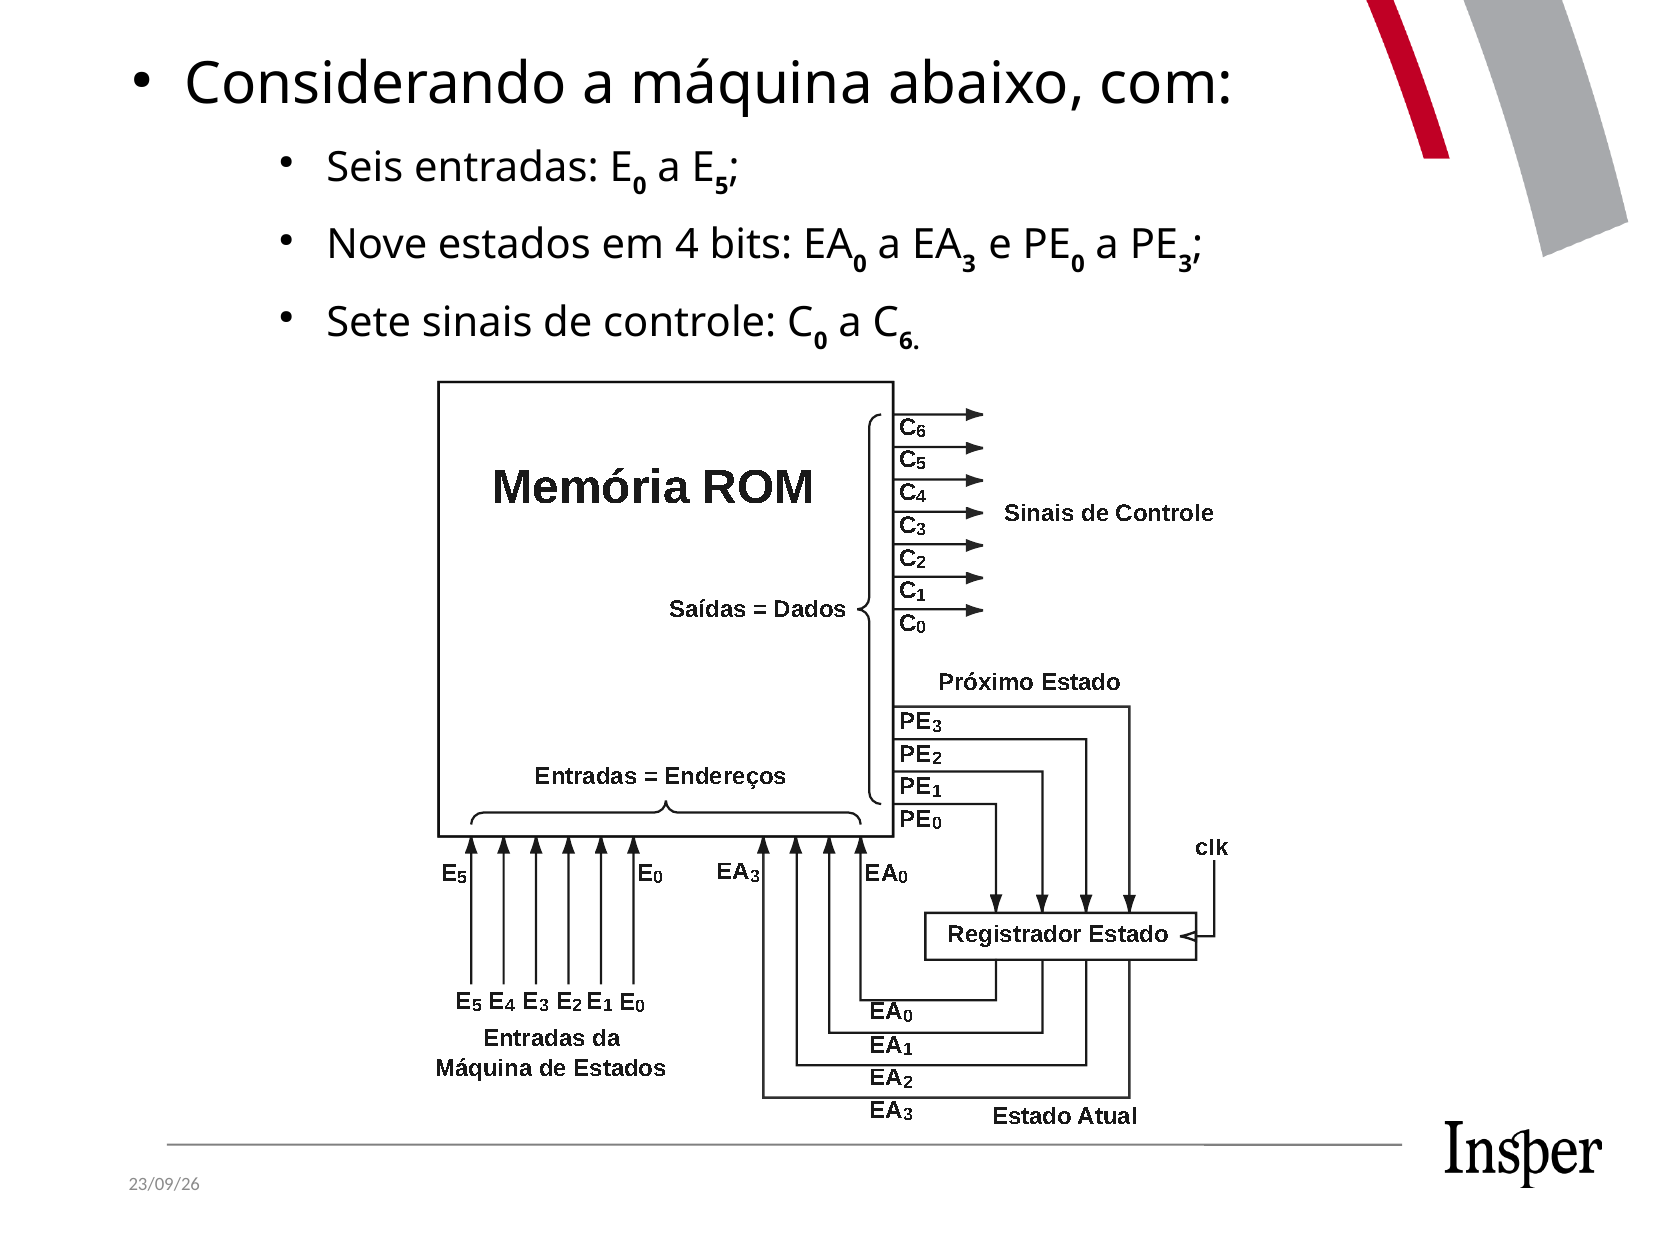

# Considerando a máquina abaixo, com:
Seis entradas: E0 a E5;
Nove estados em 4 bits: EA0 a EA3 e PE0 a PE3;
Sete sinais de controle: C0 a C6.